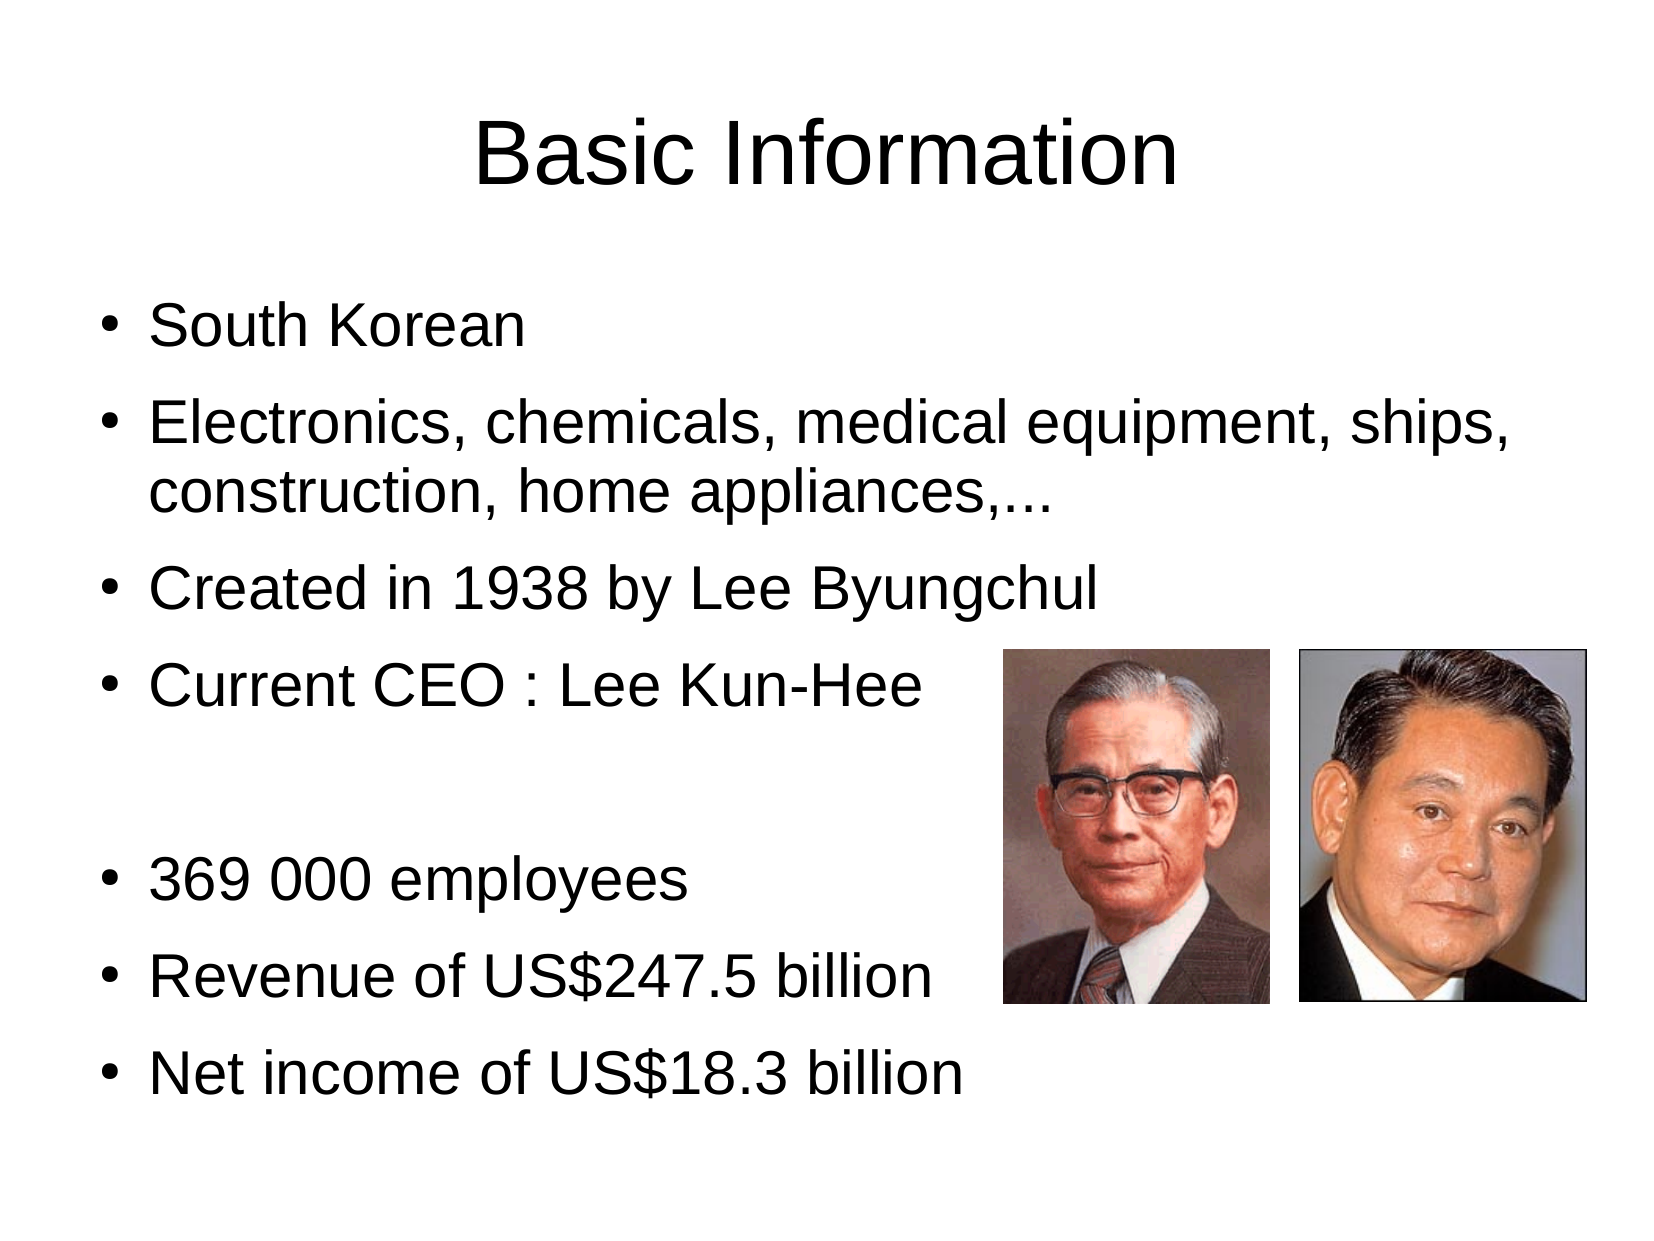

# Basic Information
South Korean
Electronics, chemicals, medical equipment, ships, construction, home appliances,...
Created in 1938 by Lee Byungchul
Current CEO : Lee Kun-Hee
369 000 employees
Revenue of US$247.5 billion
Net income of US$18.3 billion